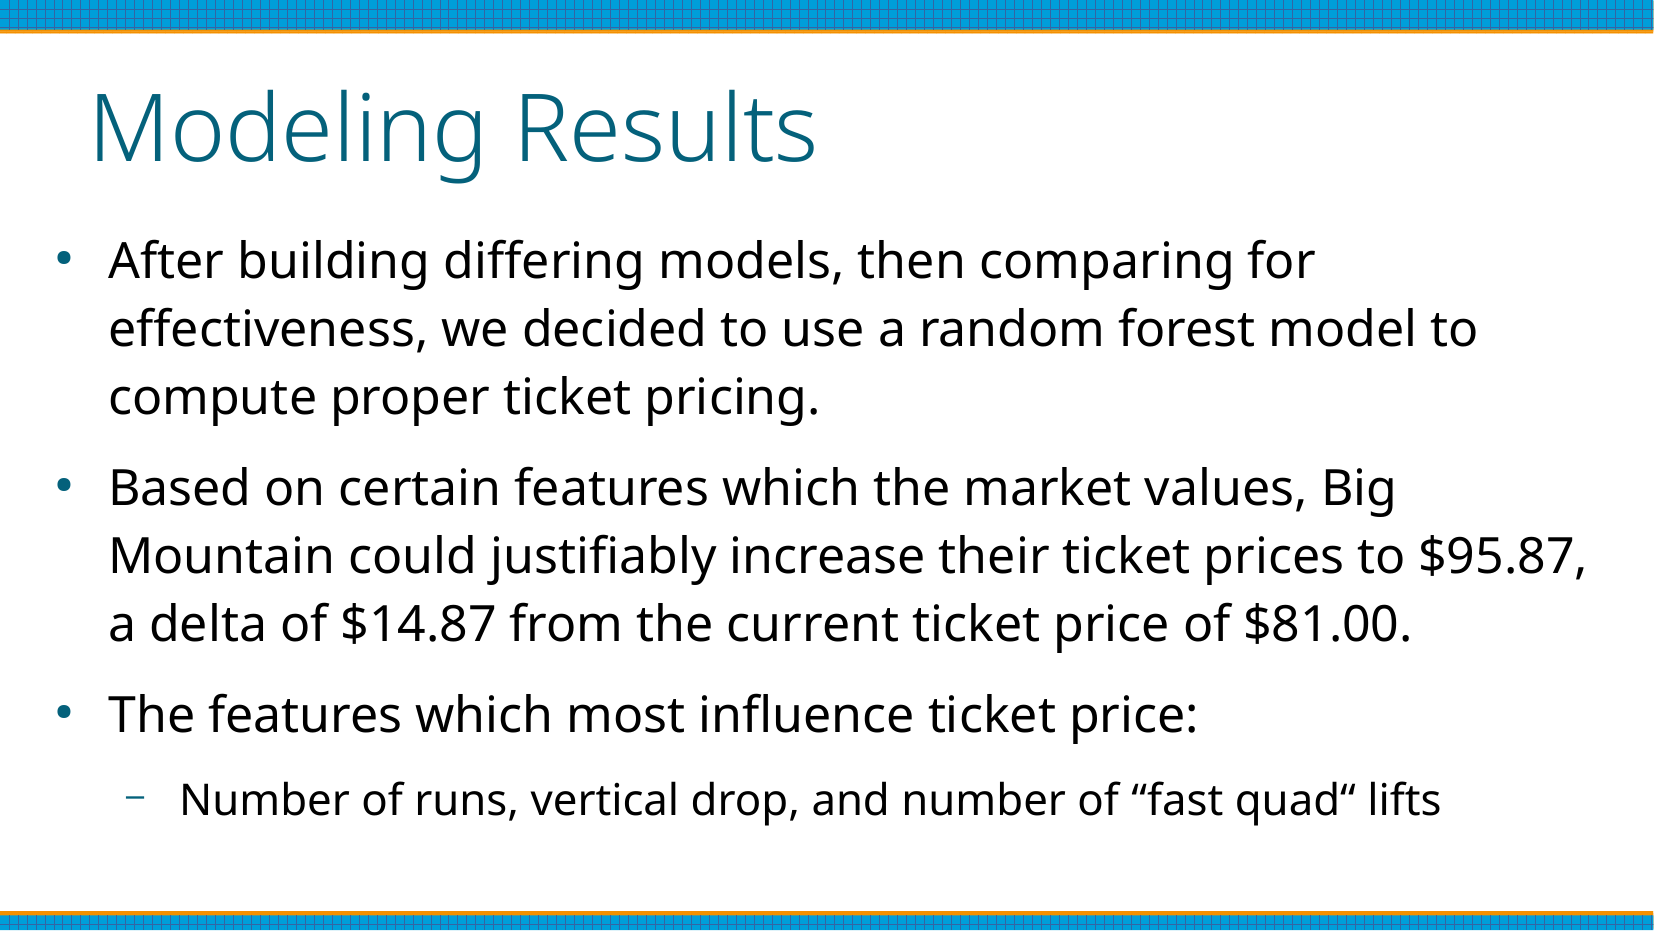

# Modeling Results
After building differing models, then comparing for effectiveness, we decided to use a random forest model to compute proper ticket pricing.
Based on certain features which the market values, Big Mountain could justifiably increase their ticket prices to $95.87, a delta of $14.87 from the current ticket price of $81.00.
The features which most influence ticket price:
Number of runs, vertical drop, and number of “fast quad“ lifts